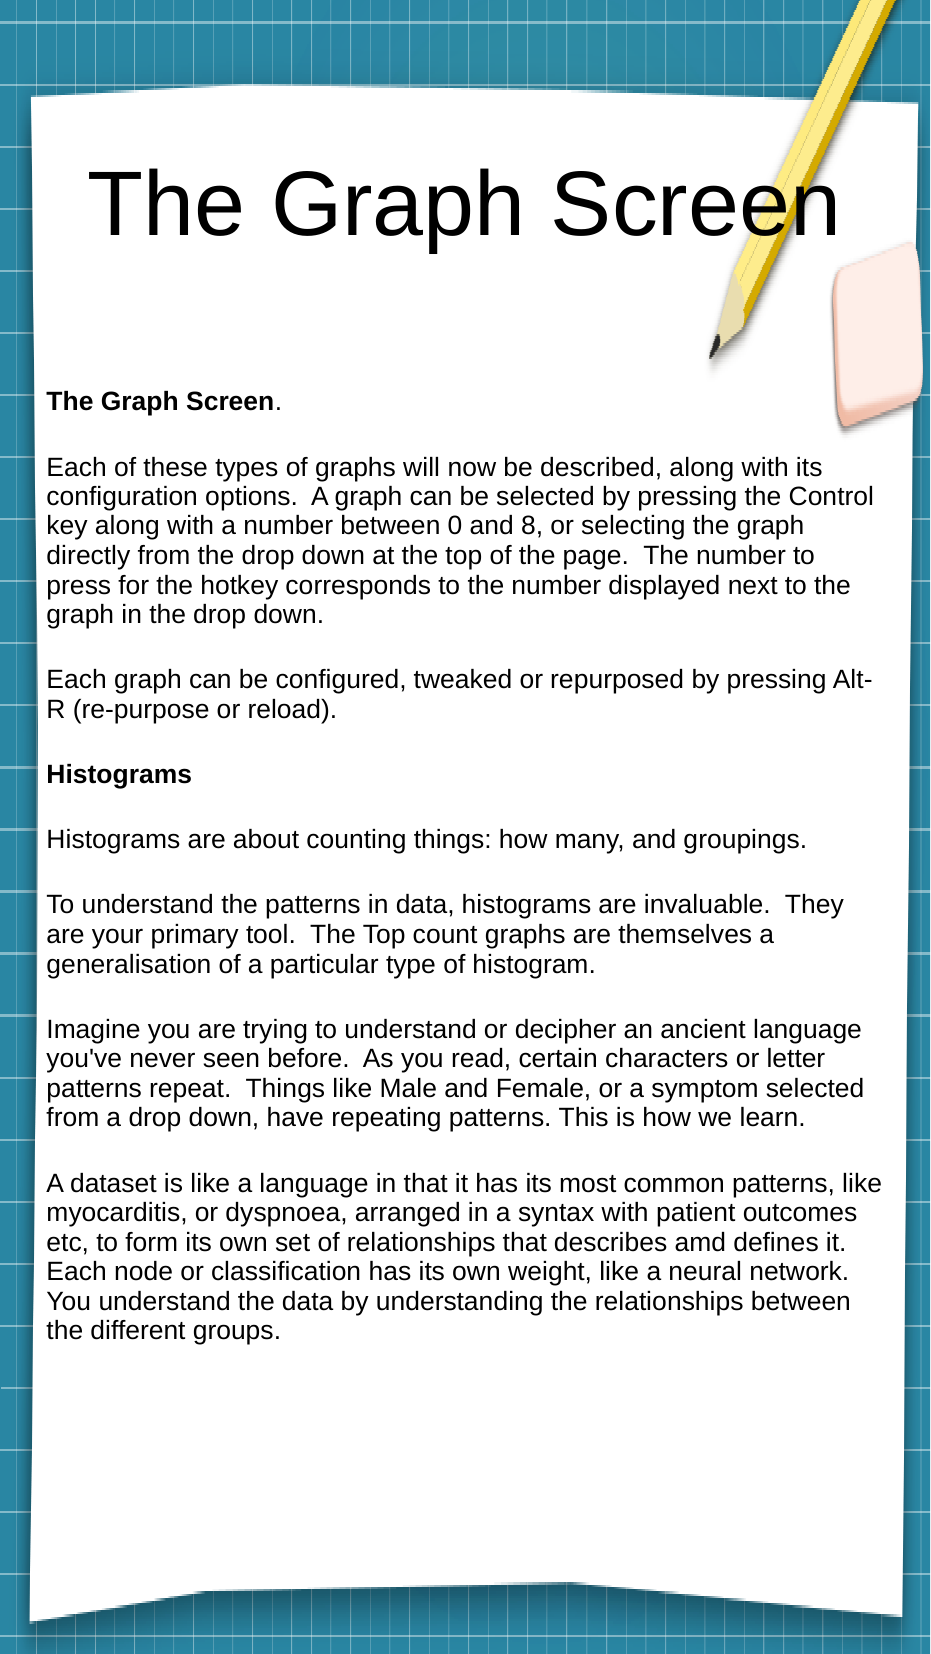

# The Graph Screen
The Graph Screen.
Each of these types of graphs will now be described, along with its configuration options. A graph can be selected by pressing the Control key along with a number between 0 and 8, or selecting the graph directly from the drop down at the top of the page. The number to press for the hotkey corresponds to the number displayed next to the graph in the drop down.
Each graph can be configured, tweaked or repurposed by pressing Alt-R (re-purpose or reload).
Histograms
Histograms are about counting things: how many, and groupings.
To understand the patterns in data, histograms are invaluable. They are your primary tool. The Top count graphs are themselves a generalisation of a particular type of histogram.
Imagine you are trying to understand or decipher an ancient language you've never seen before. As you read, certain characters or letter patterns repeat. Things like Male and Female, or a symptom selected from a drop down, have repeating patterns. This is how we learn.
A dataset is like a language in that it has its most common patterns, like myocarditis, or dyspnoea, arranged in a syntax with patient outcomes etc, to form its own set of relationships that describes amd defines it. Each node or classification has its own weight, like a neural network. You understand the data by understanding the relationships between the different groups.